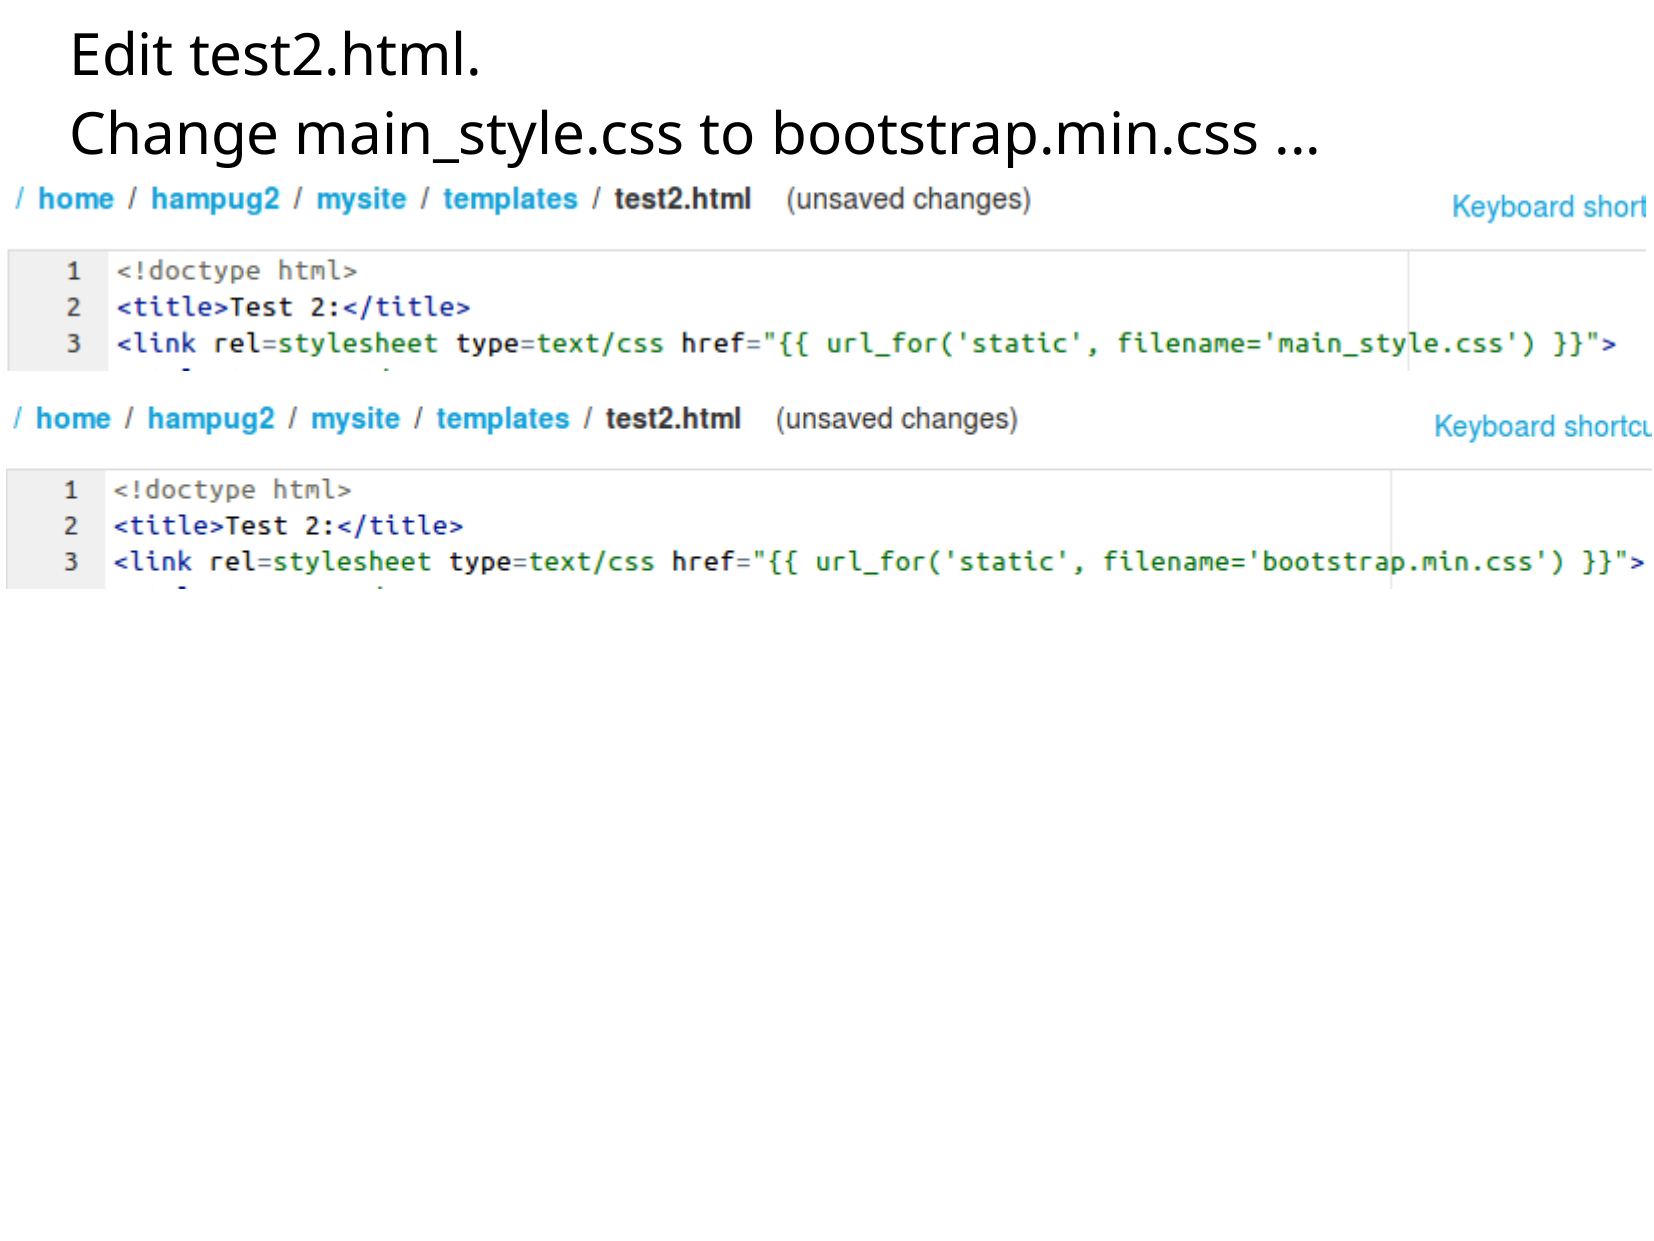

Edit test2.html.
Change main_style.css to bootstrap.min.css ...